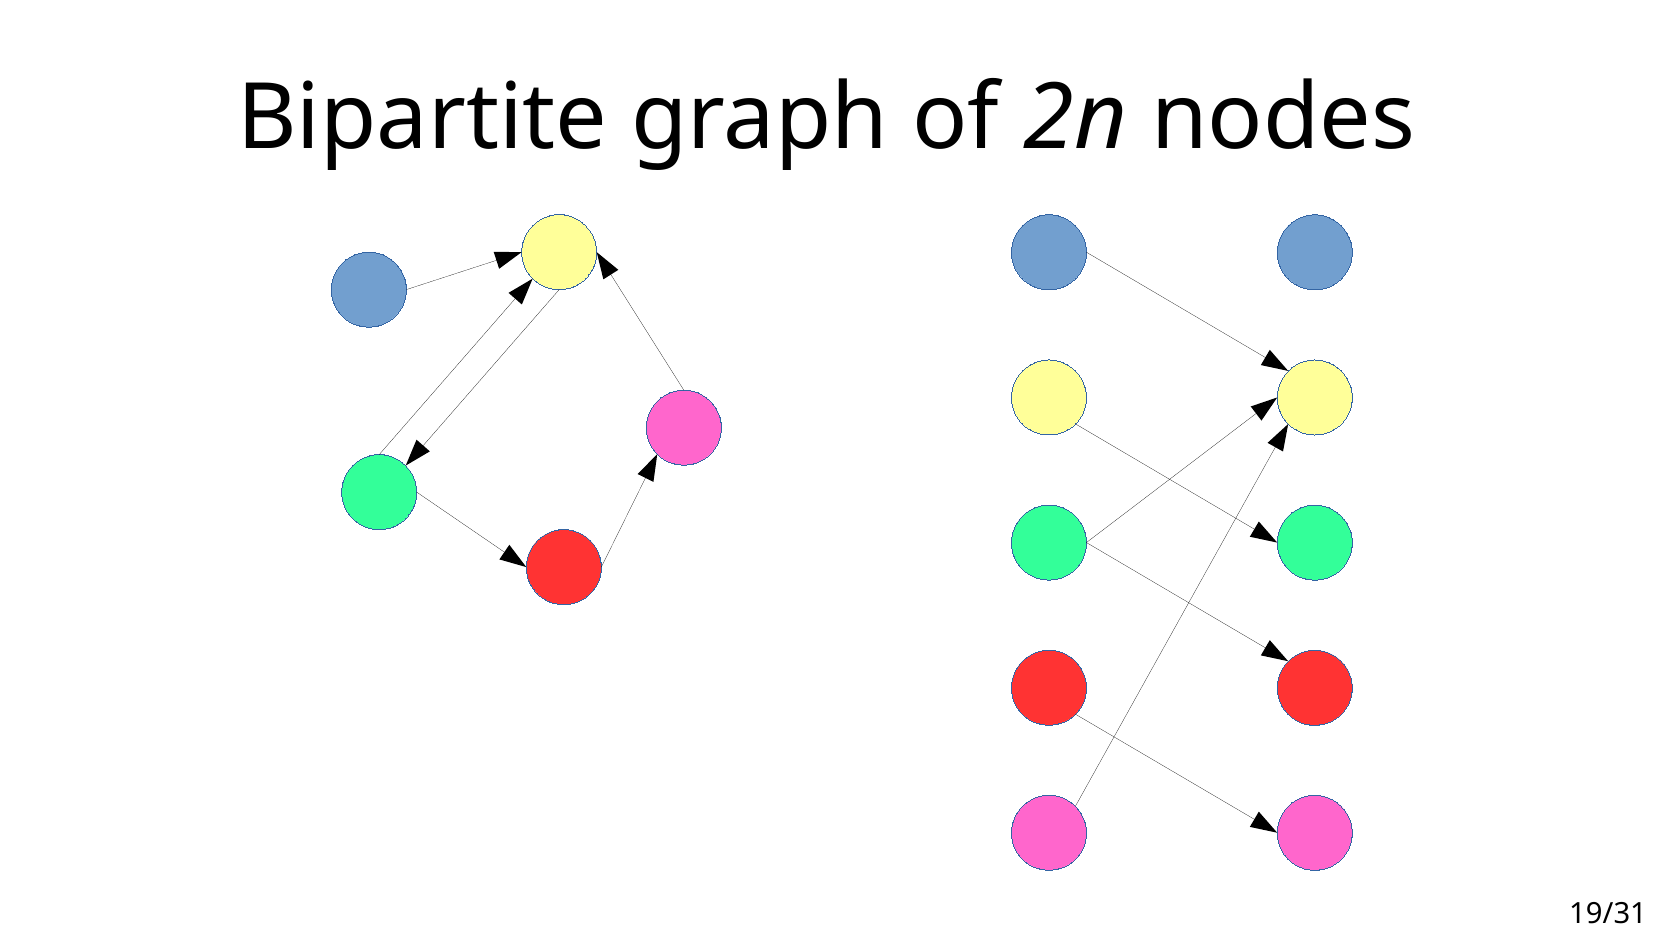

# Bipartite graph of 2n nodes
19